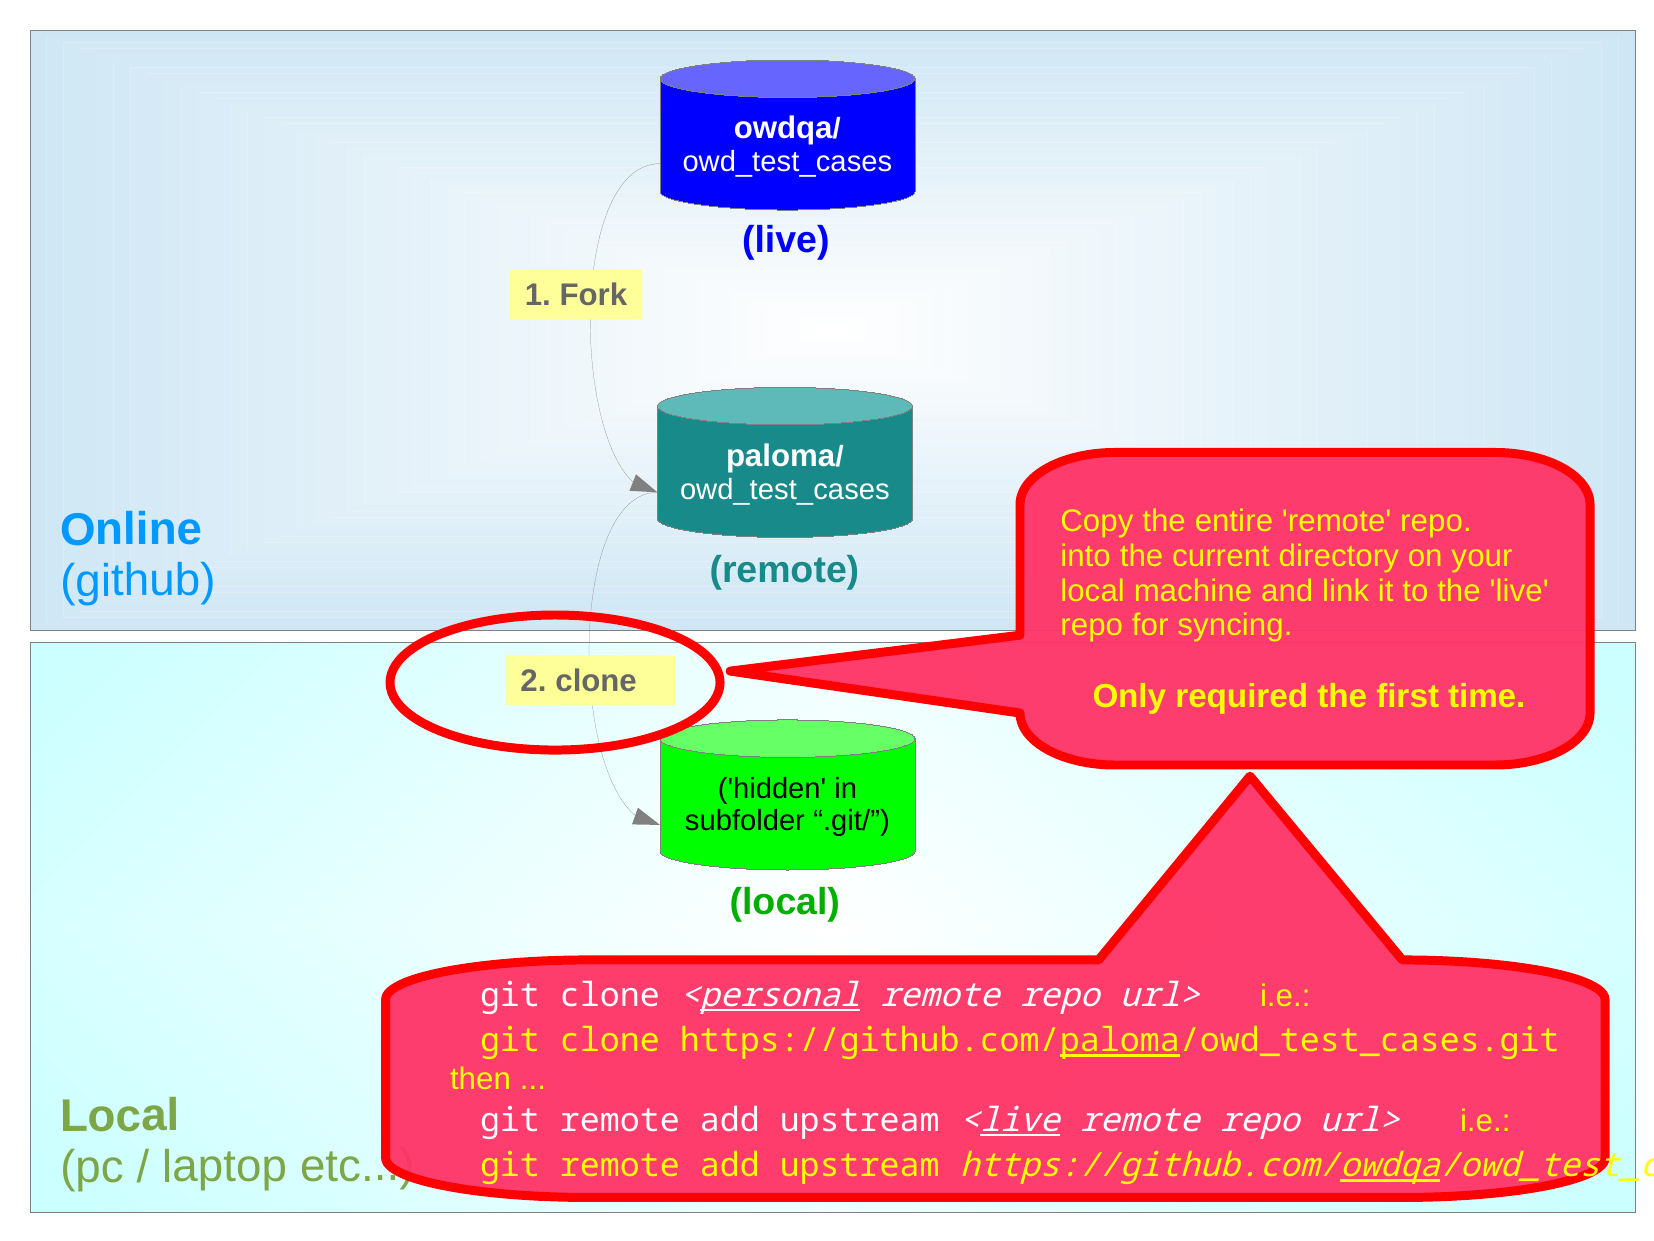

owdqa/
owd_test_cases
(live)
1. Fork
paloma/
owd_test_cases
(remote)
Copy the entire 'remote' repo.
into the current directory on your
local machine and link it to the 'live'
repo for syncing.
Only required the first time.
Online
(github)
2. clone
('hidden' in
subfolder “.git/”)
(local)
git clone <personal remote repo url> i.e.:
git clone https://github.com/paloma/owd_test_cases.git
then ...
git remote add upstream <live remote repo url> i.e.:
git remote add upstream https://github.com/owdqa/owd_test_cases.git
Local
(pc / laptop etc...)